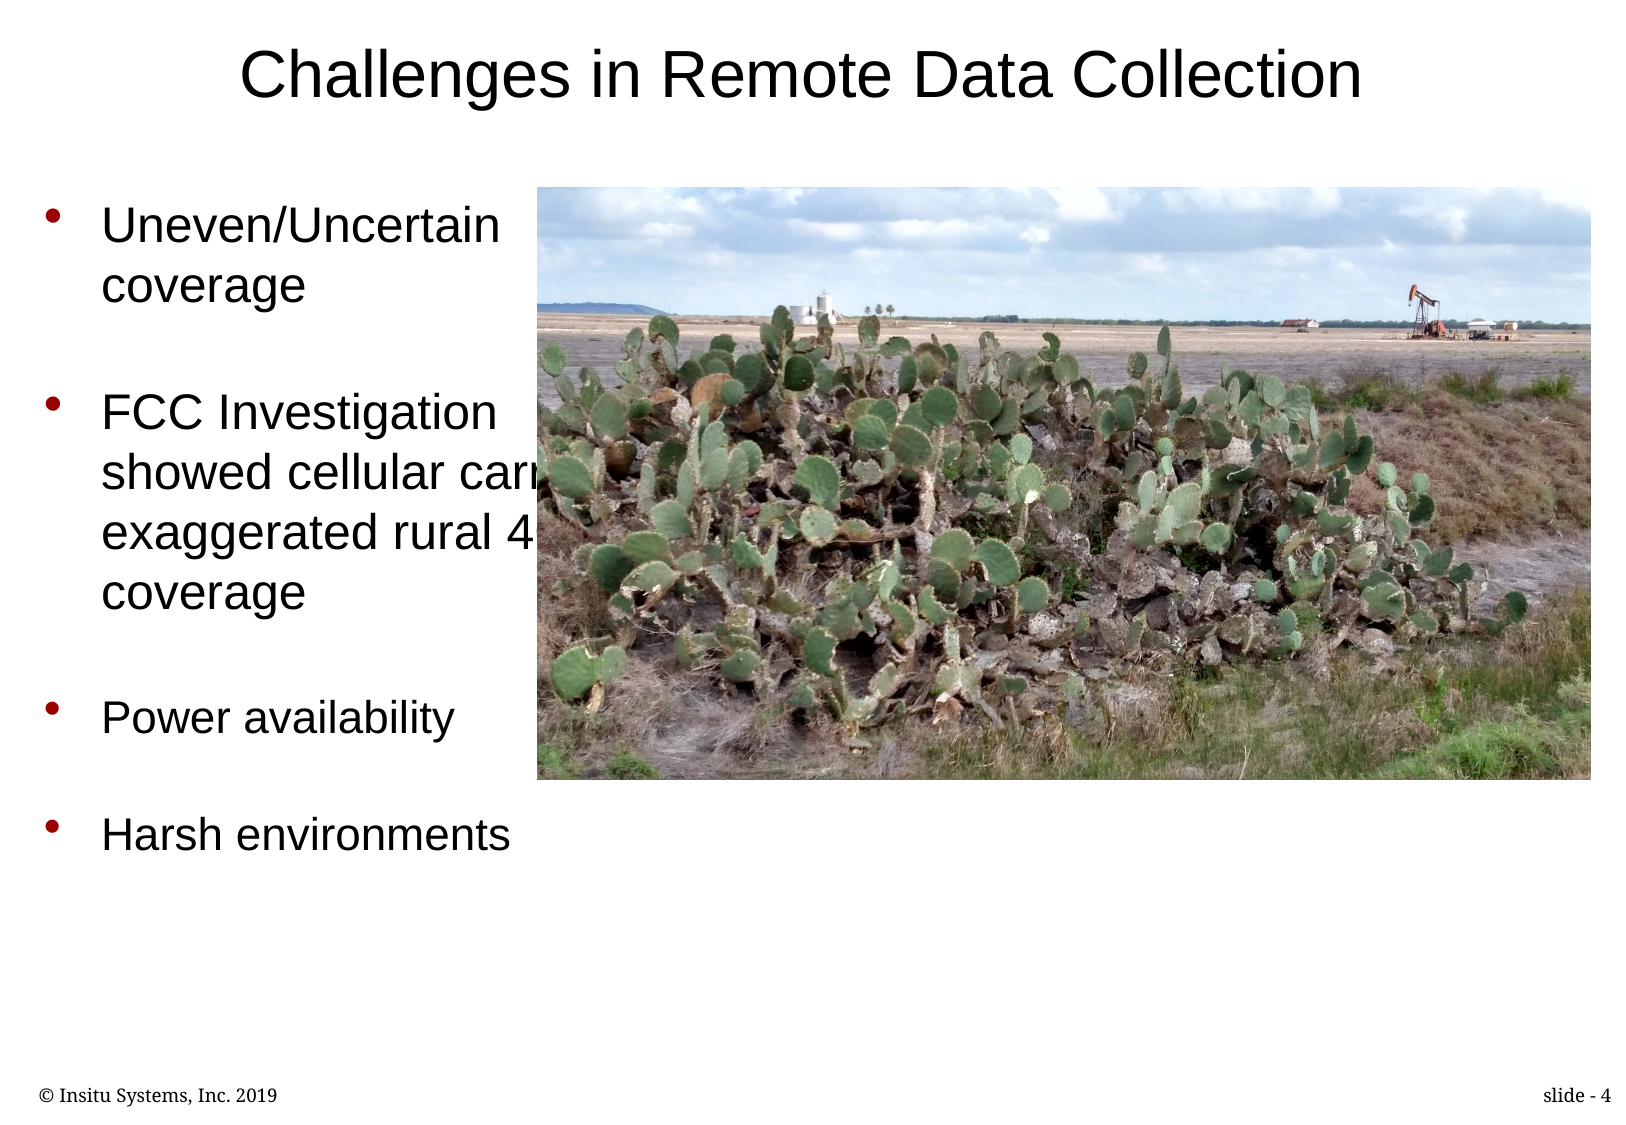

# Challenges in Remote Data Collection
Uneven/Uncertain coverage
FCC Investigation showed cellular carriers exaggerated rural 4Glte coverage
Power availability
Harsh environments